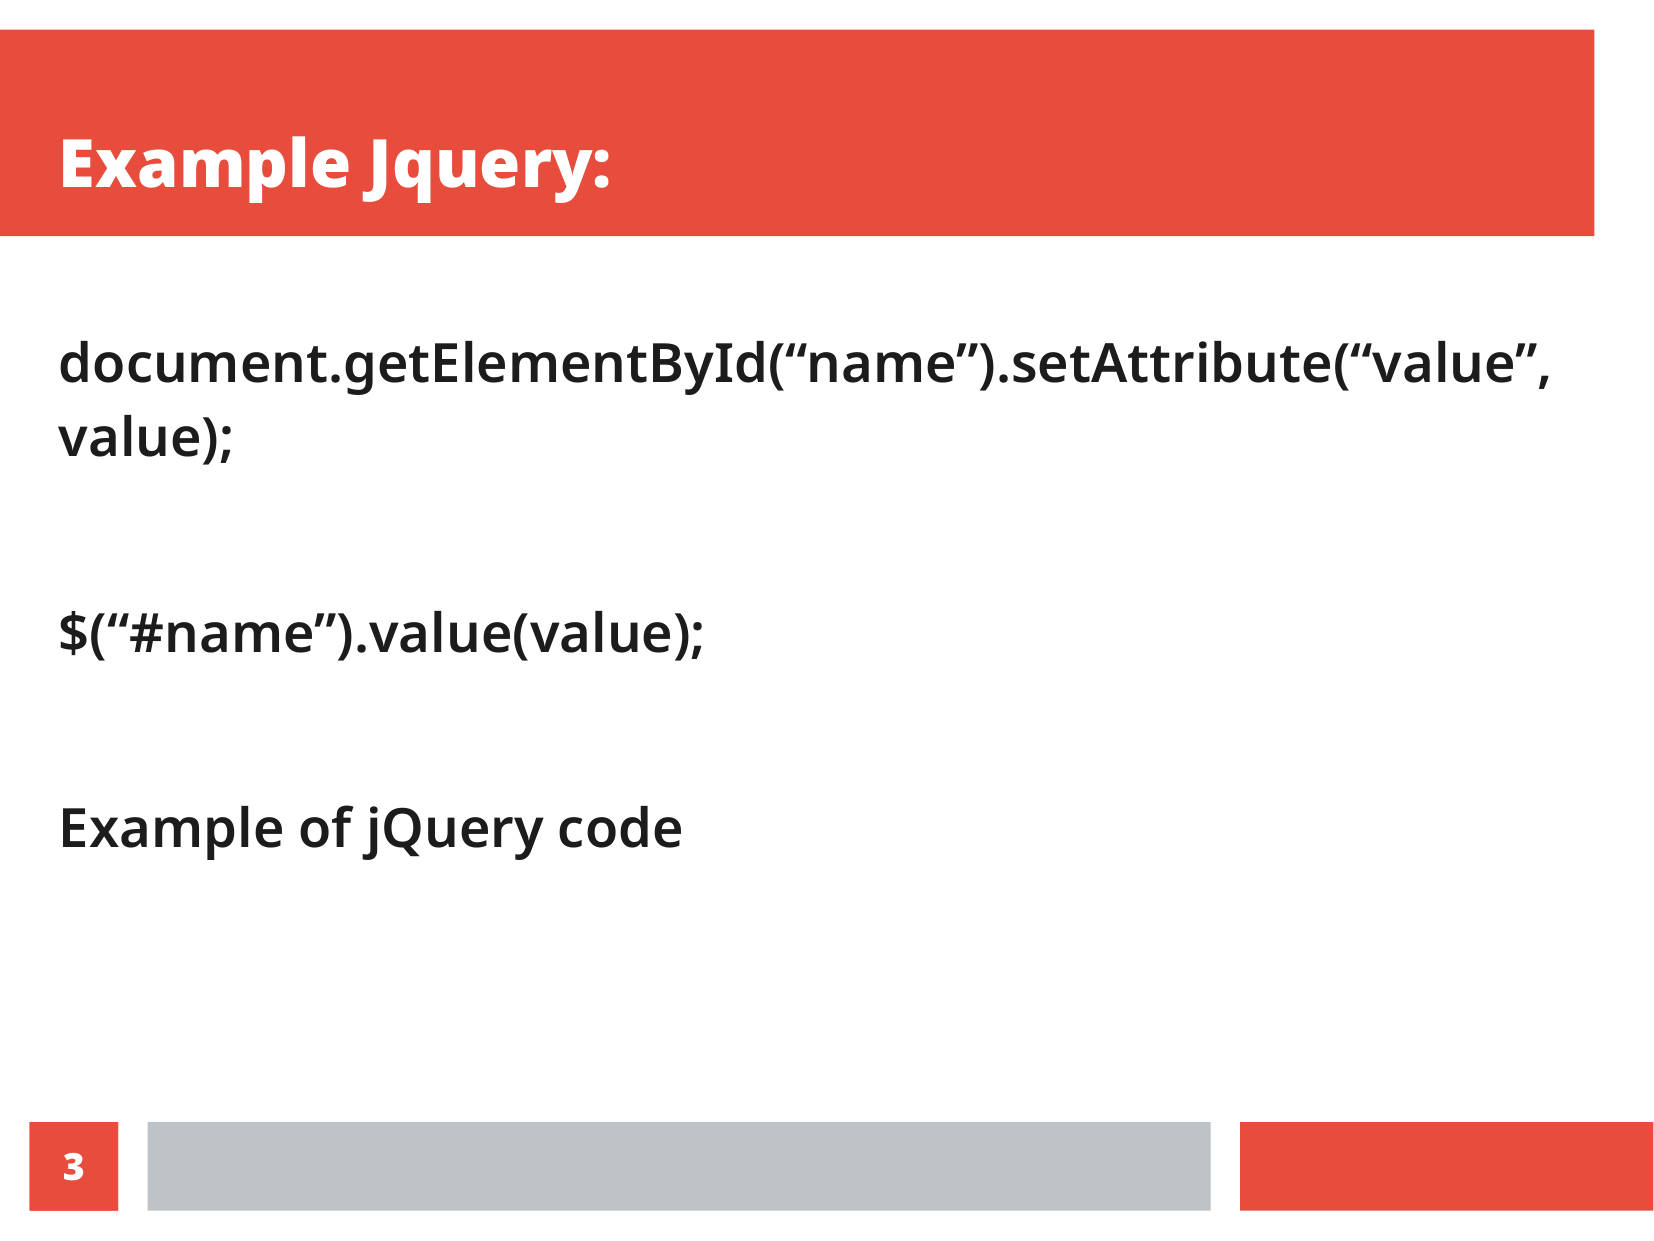

# Example Jquery:
document.getElementById(“name”).setAttribute(“value”, value);
$(“#name”).value(value);
Example of jQuery code
3